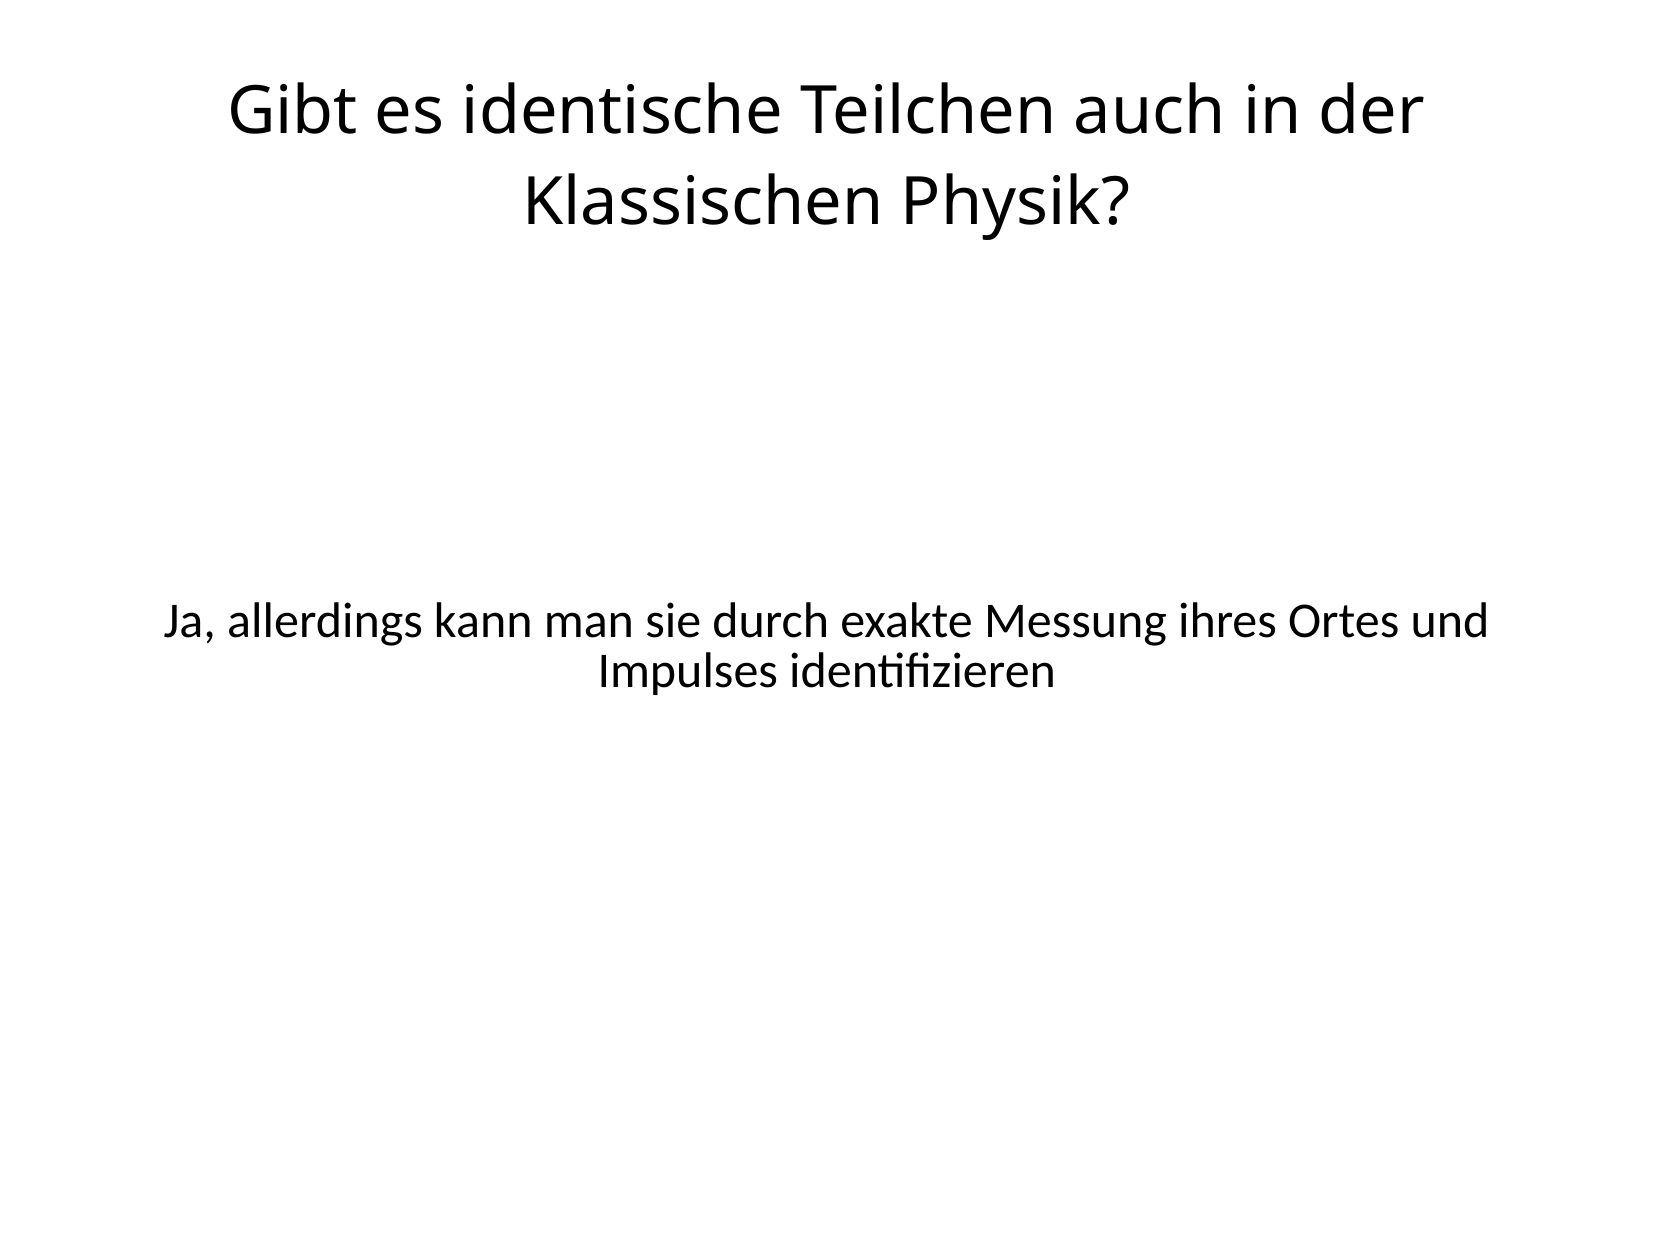

# Gibt es identische Teilchen auch in der Klassischen Physik?
Ja, allerdings kann man sie durch exakte Messung ihres Ortes und Impulses identifizieren